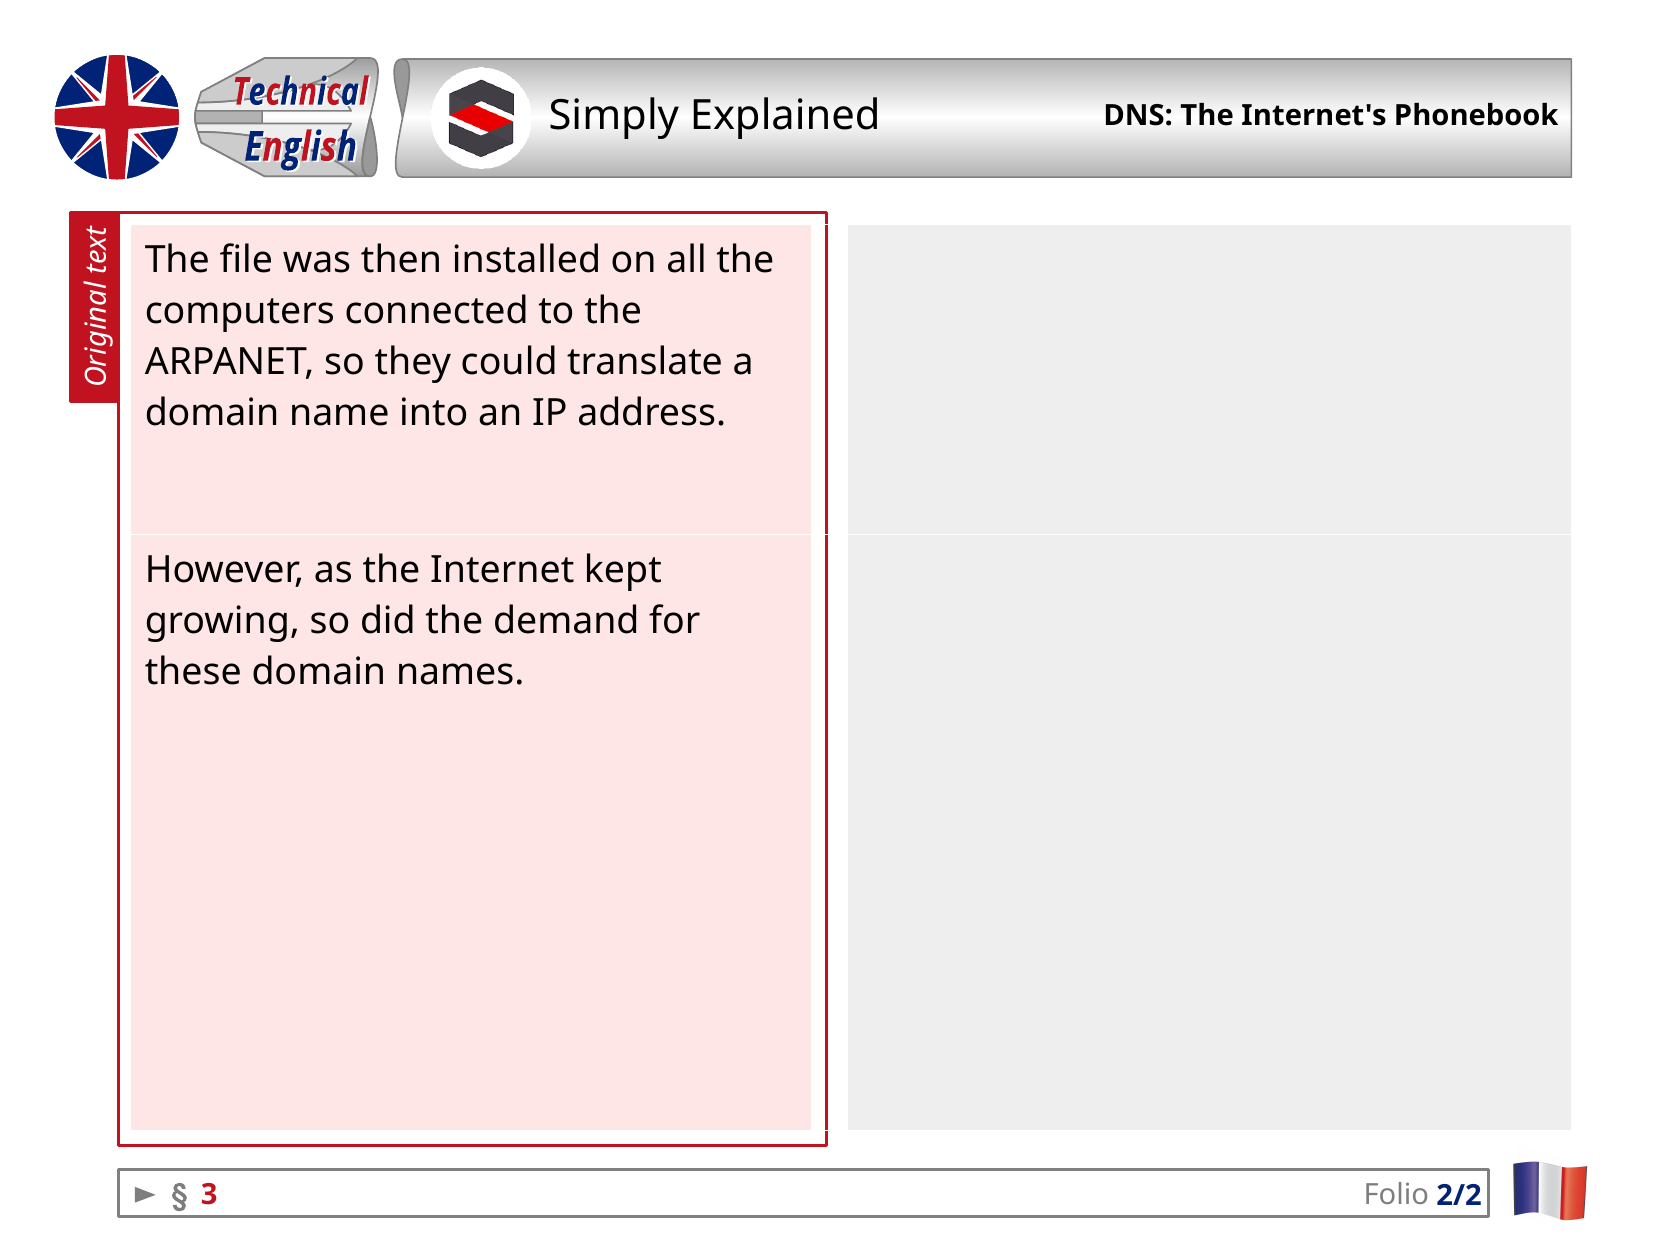

#
| The file was then installed on all the computers connected to the ARPANET, so they could translate a domain name into an IP address. | | |
| --- | --- | --- |
| However, as the Internet kept growing, so did the demand for these domain names. | | |
3
2/2